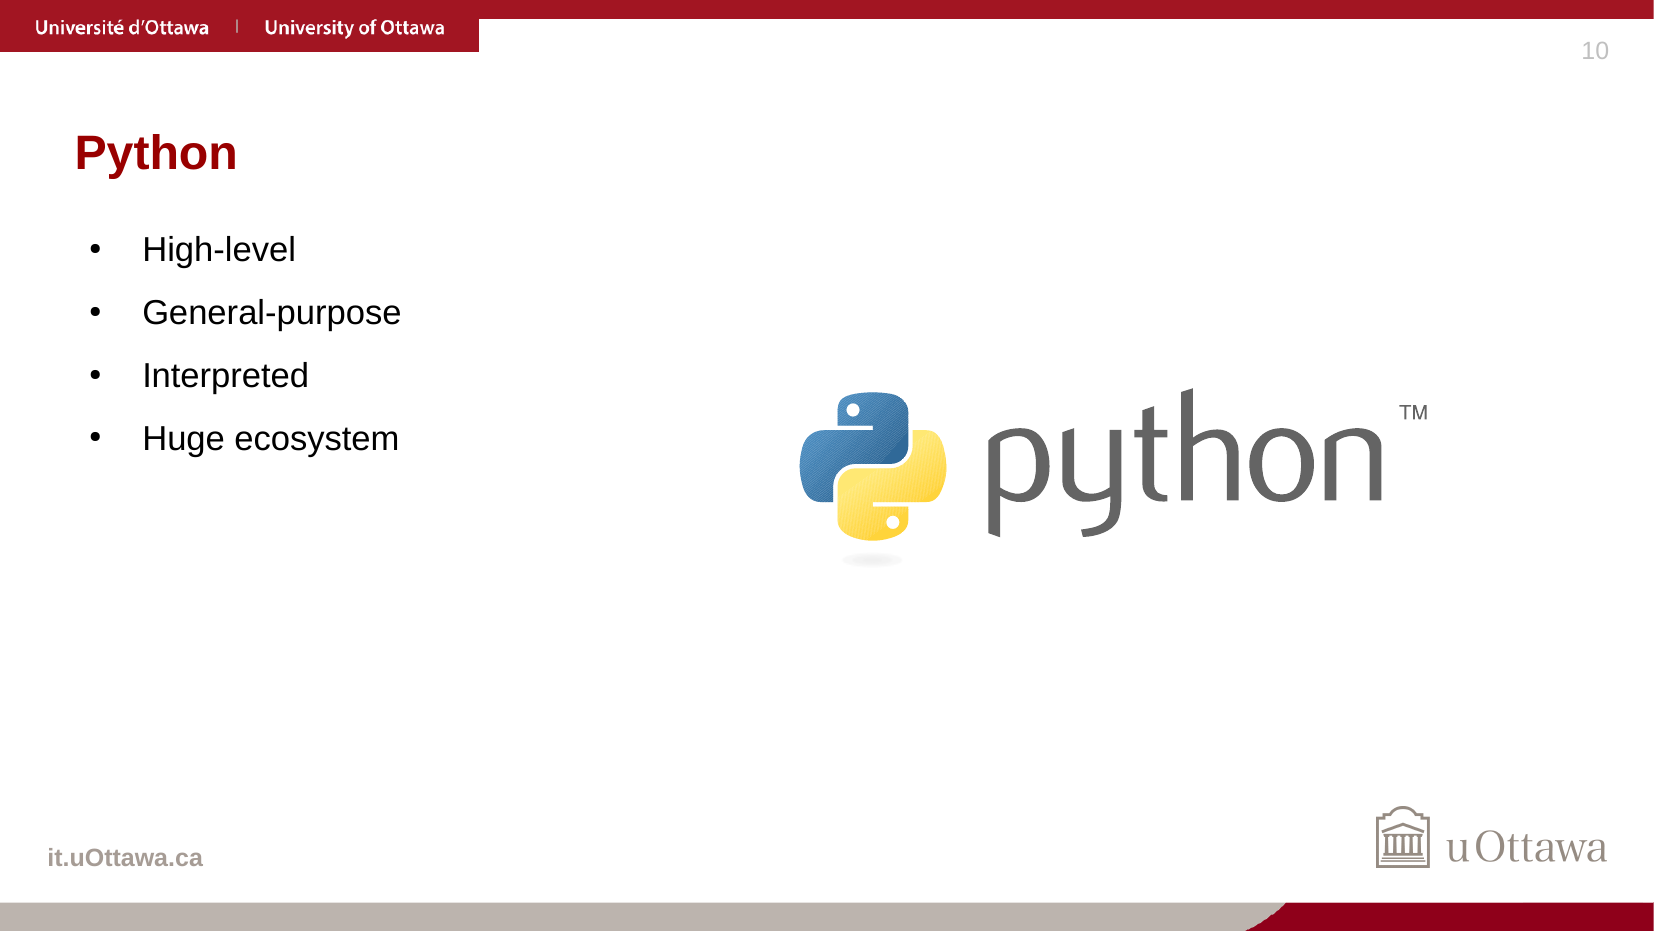

# Python
High-level
General-purpose
Interpreted
Huge ecosystem